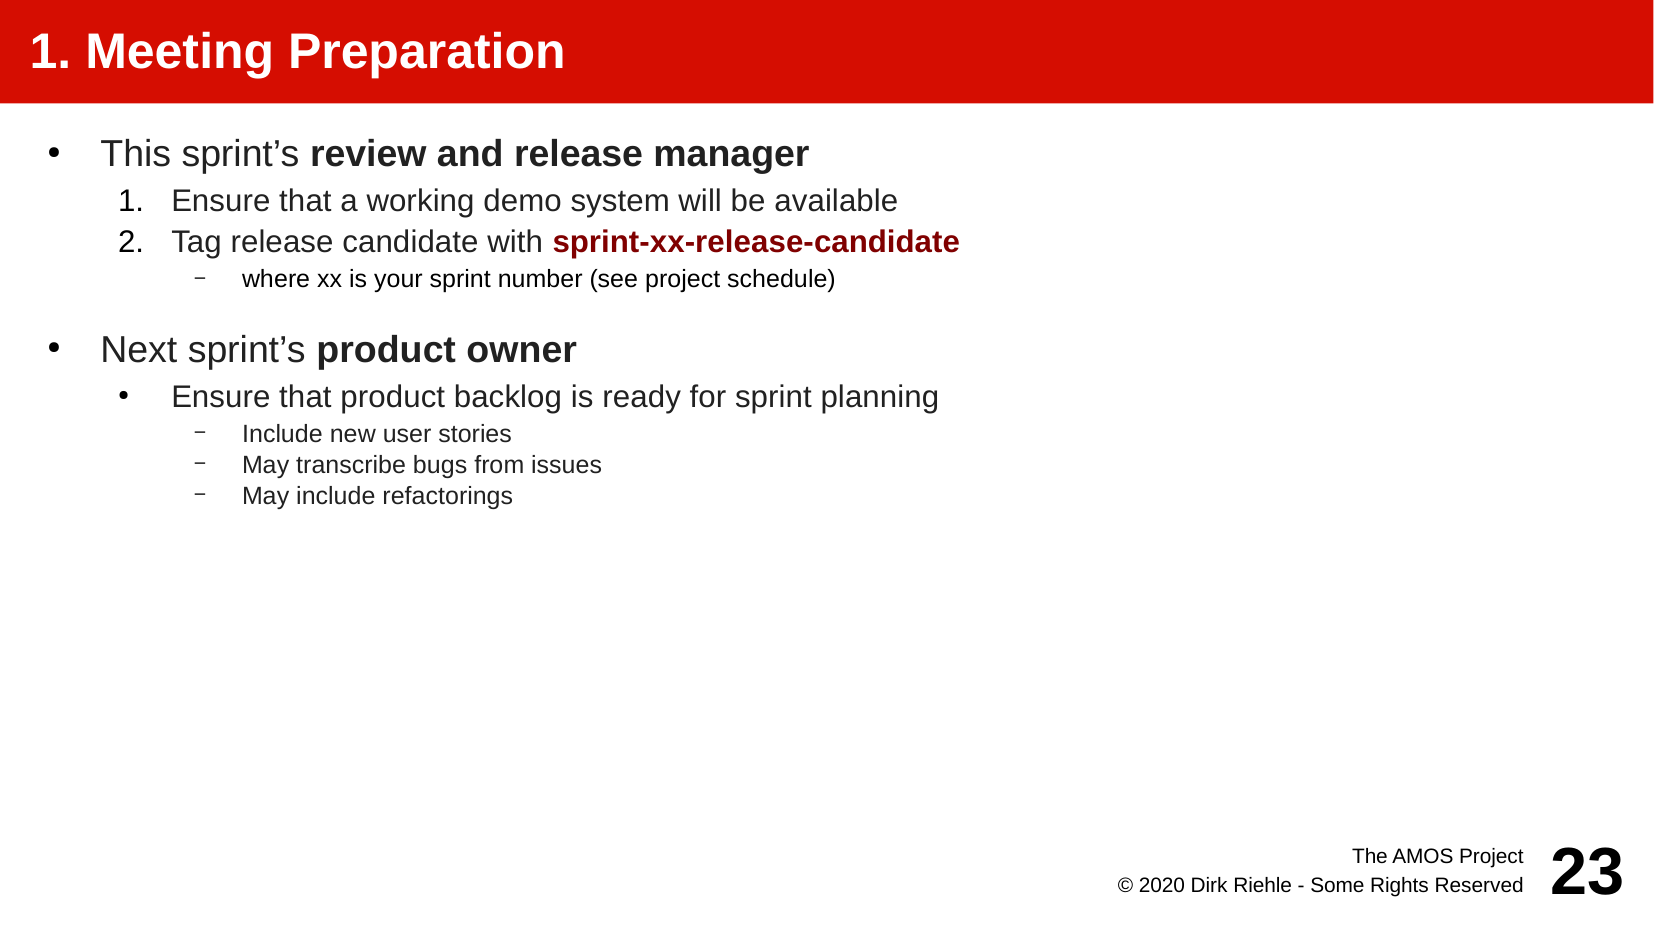

# 1. Meeting Preparation
This sprint’s review and release manager
Ensure that a working demo system will be available
Tag release candidate with sprint-xx-release-candidate
where xx is your sprint number (see project schedule)
Next sprint’s product owner
Ensure that product backlog is ready for sprint planning
Include new user stories
May transcribe bugs from issues
May include refactorings
The AMOS Project
23
© 2020 Dirk Riehle - Some Rights Reserved